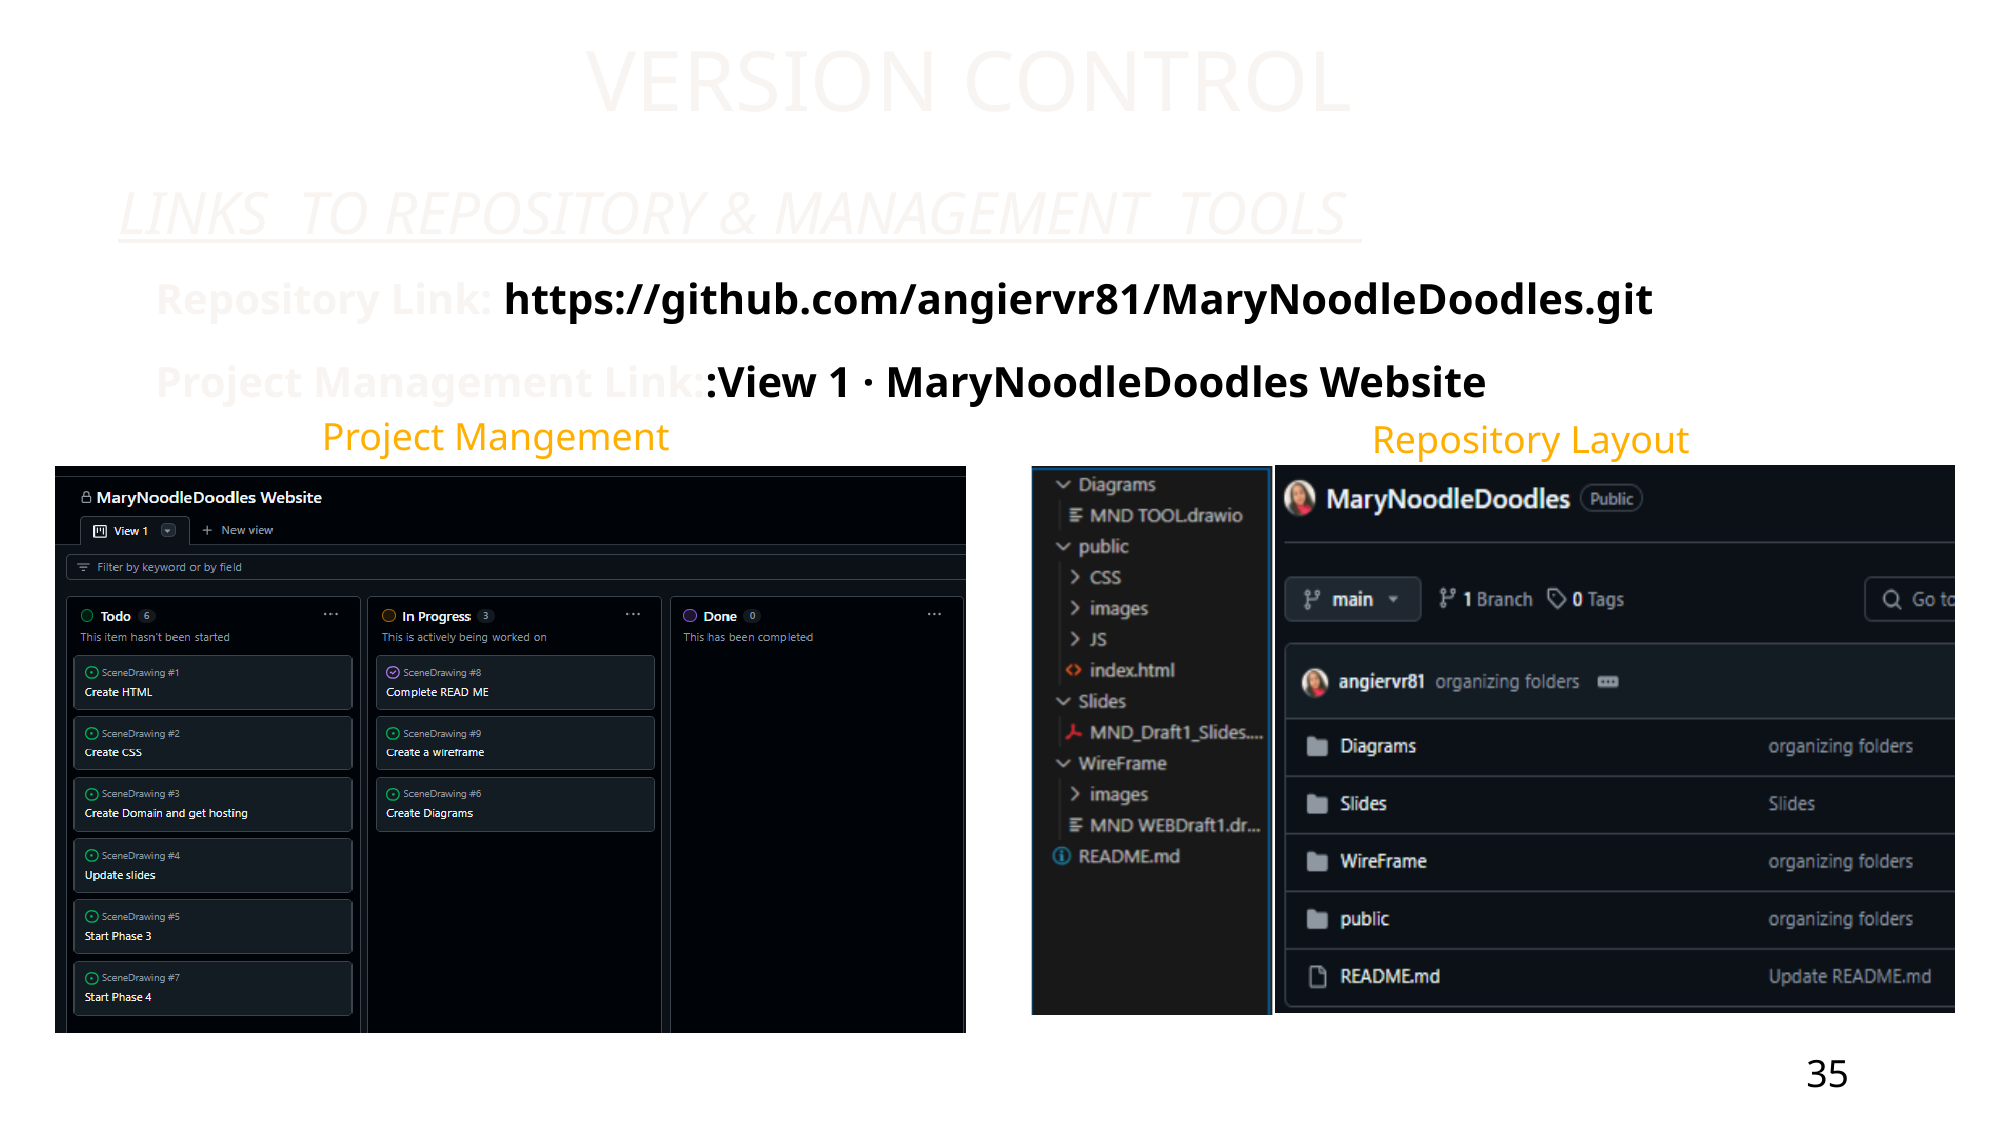

# Version Control
Links to Repository & Management Tools
Repository Link: https://github.com/angiervr81/MaryNoodleDoodles.git
Project Management Link::View 1 · MaryNoodleDoodles Website
Project Mangement
Repository Layout